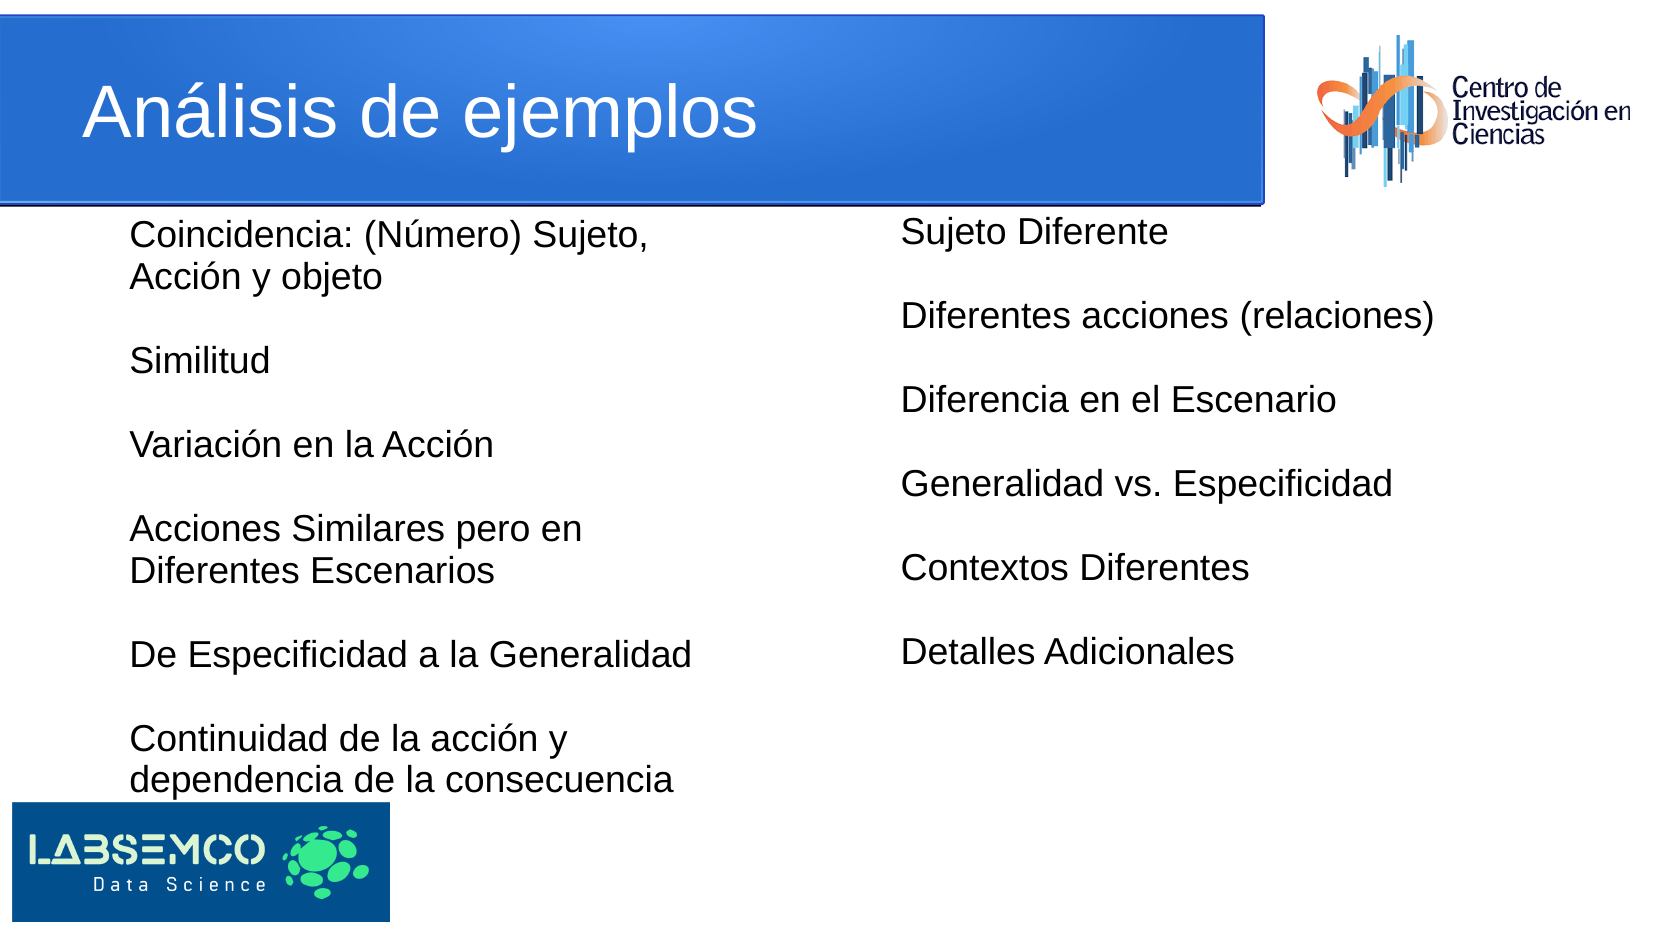

# Análisis de ejemplos
Sujeto Diferente
Diferentes acciones (relaciones)
Diferencia en el Escenario
Generalidad vs. Especificidad
Contextos Diferentes
Detalles Adicionales
Coincidencia: (Número) Sujeto, Acción y objeto
Similitud
Variación en la Acción
Acciones Similares pero en Diferentes Escenarios
De Especificidad a la Generalidad
Continuidad de la acción y dependencia de la consecuencia